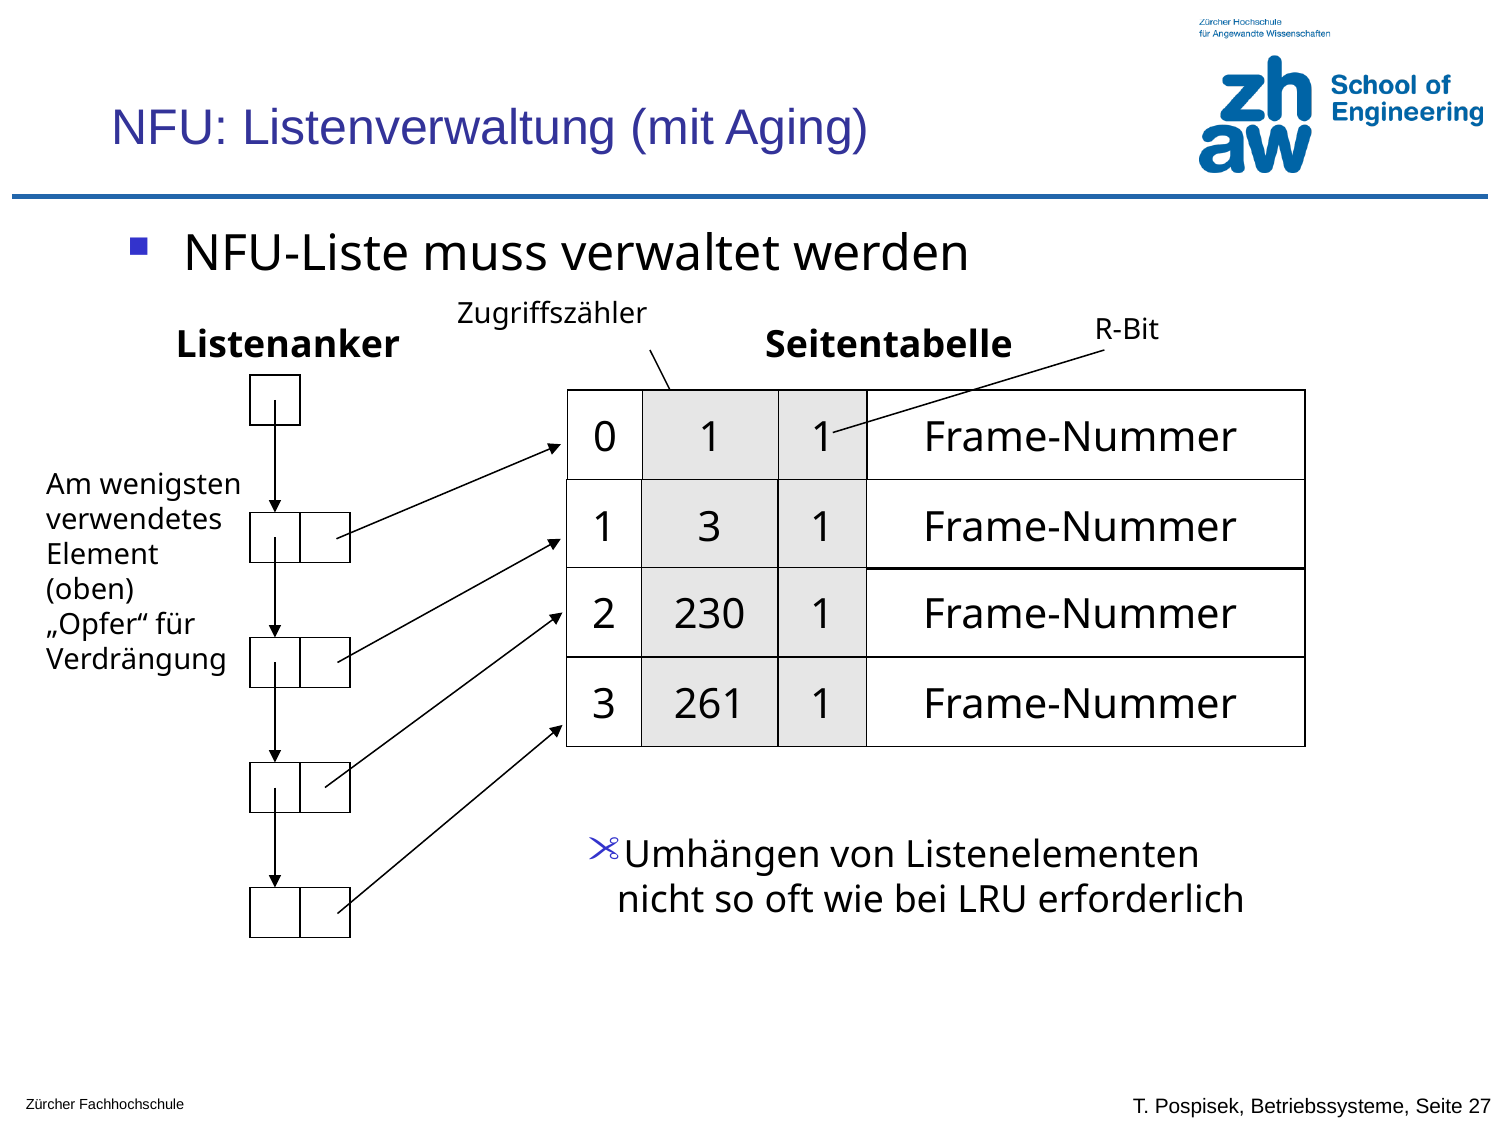

# NFU: Listenverwaltung (mit Aging)
NFU-Liste muss verwaltet werden
Zugriffszähler
R-Bit
Listenanker
Seitentabelle
0
1
1
Frame-Nummer
Am wenigsten
verwendetes
Element
(oben)
„Opfer“ für
Verdrängung
1
3
1
Frame-Nummer
2
230
1
Frame-Nummer
3
261
1
Frame-Nummer
Umhängen von Listenelementen nicht so oft wie bei LRU erforderlich